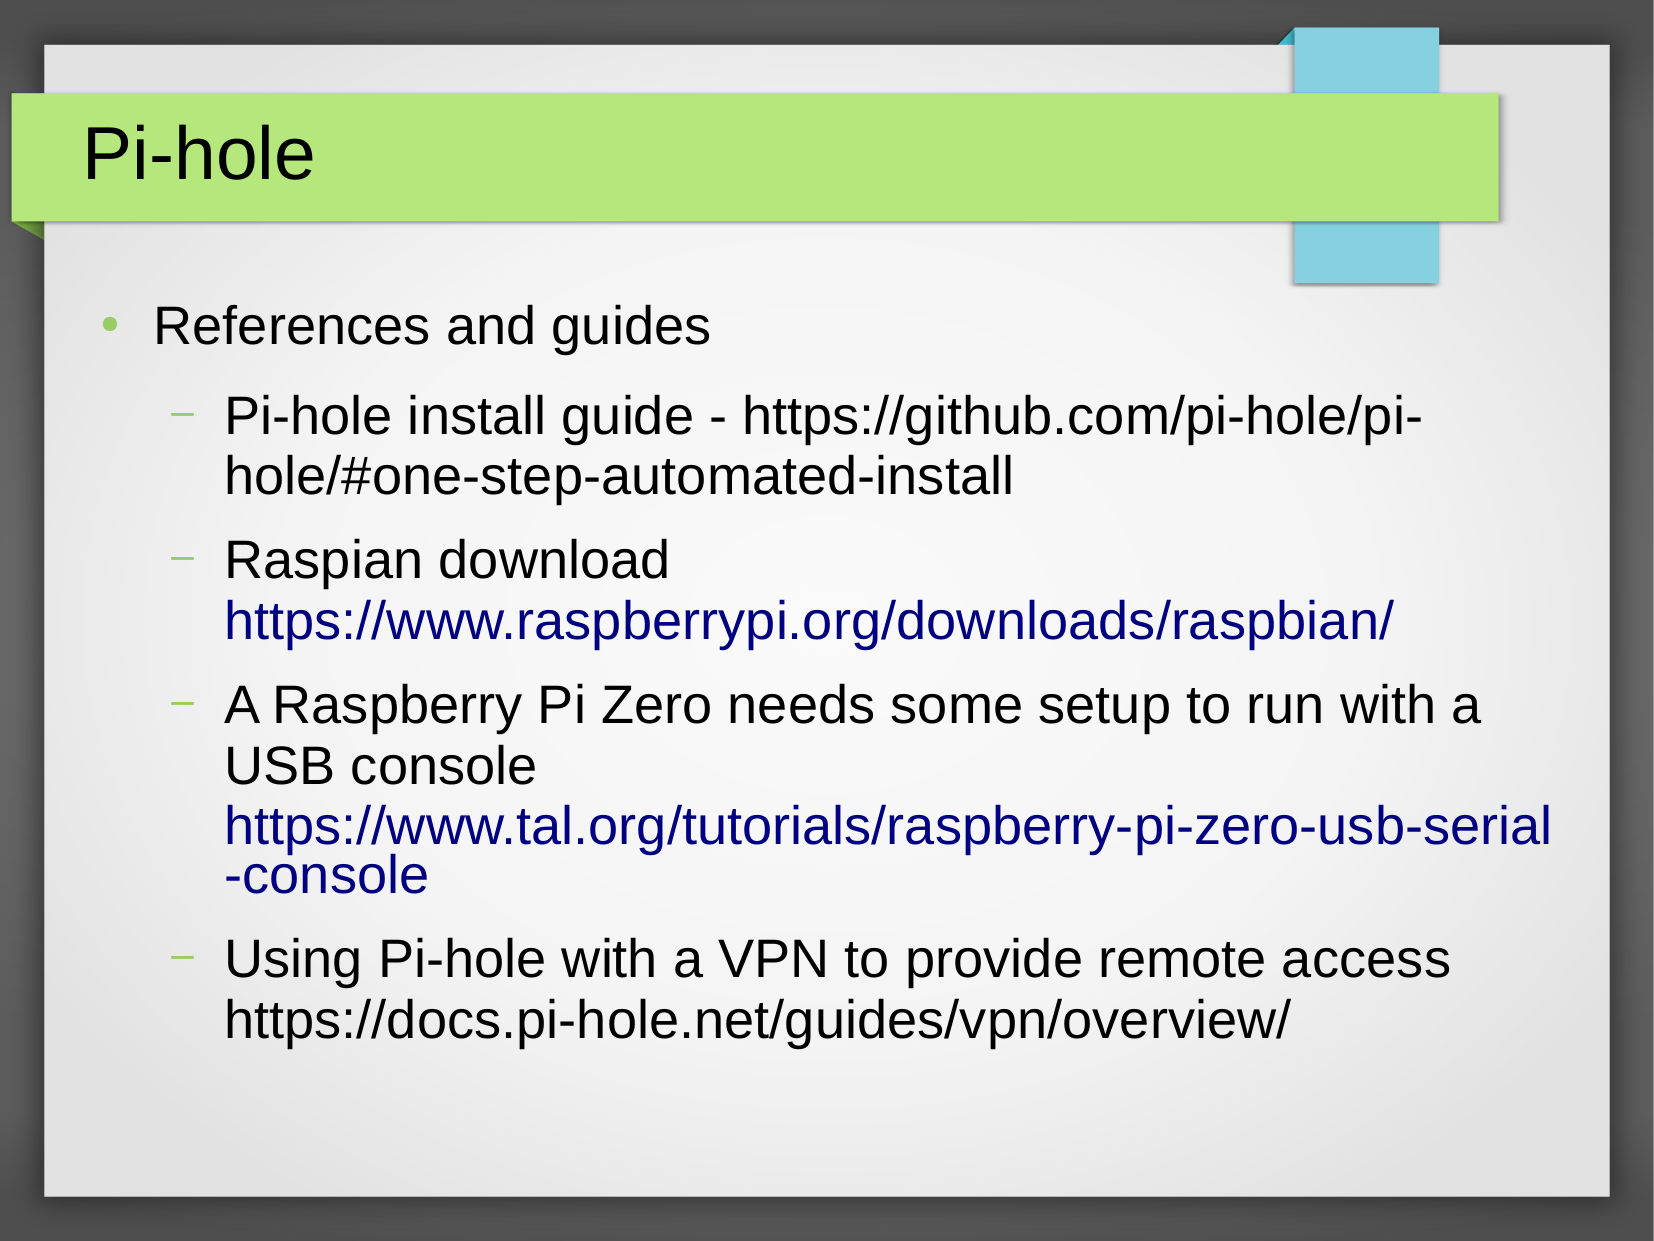

# Pi-hole
References and guides
Pi-hole install guide - https://github.com/pi-hole/pi-hole/#one-step-automated-install
Raspian download https://www.raspberrypi.org/downloads/raspbian/
A Raspberry Pi Zero needs some setup to run with a USB console https://www.tal.org/tutorials/raspberry-pi-zero-usb-serial-console
Using Pi-hole with a VPN to provide remote access https://docs.pi-hole.net/guides/vpn/overview/